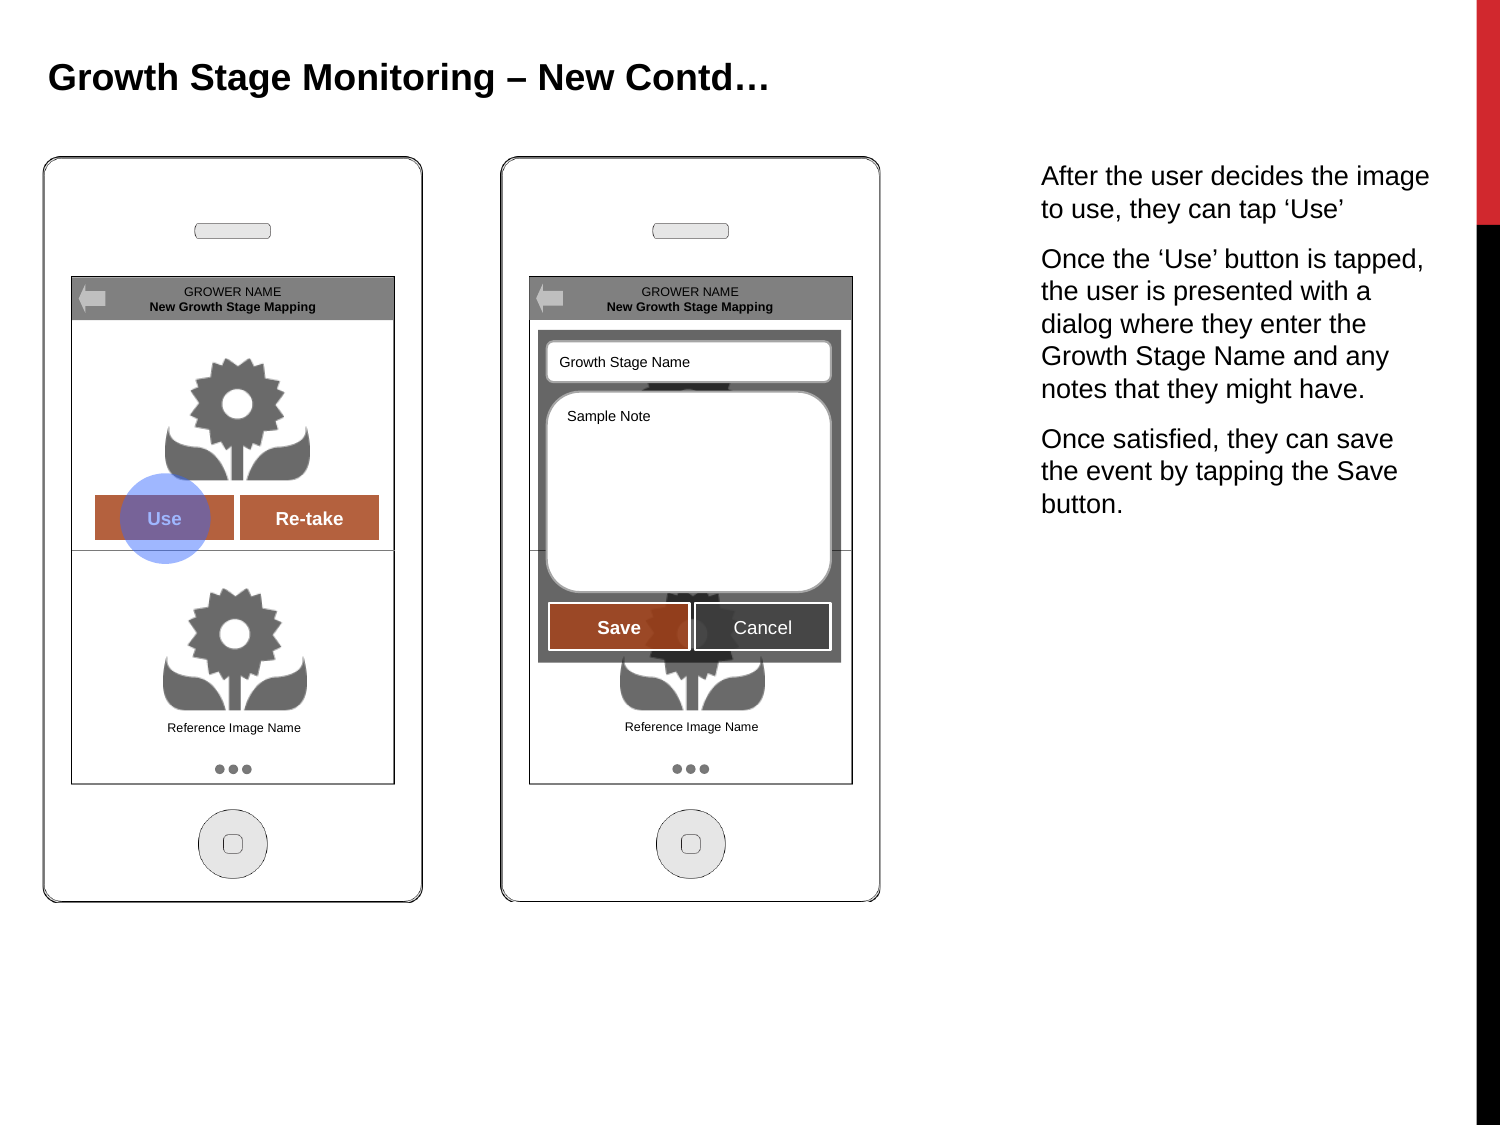

Growth Stage Monitoring – New Contd…
After the user decides the image to use, they can tap ‘Use’
Once the ‘Use’ button is tapped, the user is presented with a dialog where they enter the Growth Stage Name and any notes that they might have.
Once satisfied, they can save the event by tapping the Save button.
GROWER NAME
New Growth Stage Mapping
Reference Image Name
Growth Stage Name
Sample Note
Save
Cancel
GROWER NAME
New Growth Stage Mapping
Reference Image Name
Use
Re-take